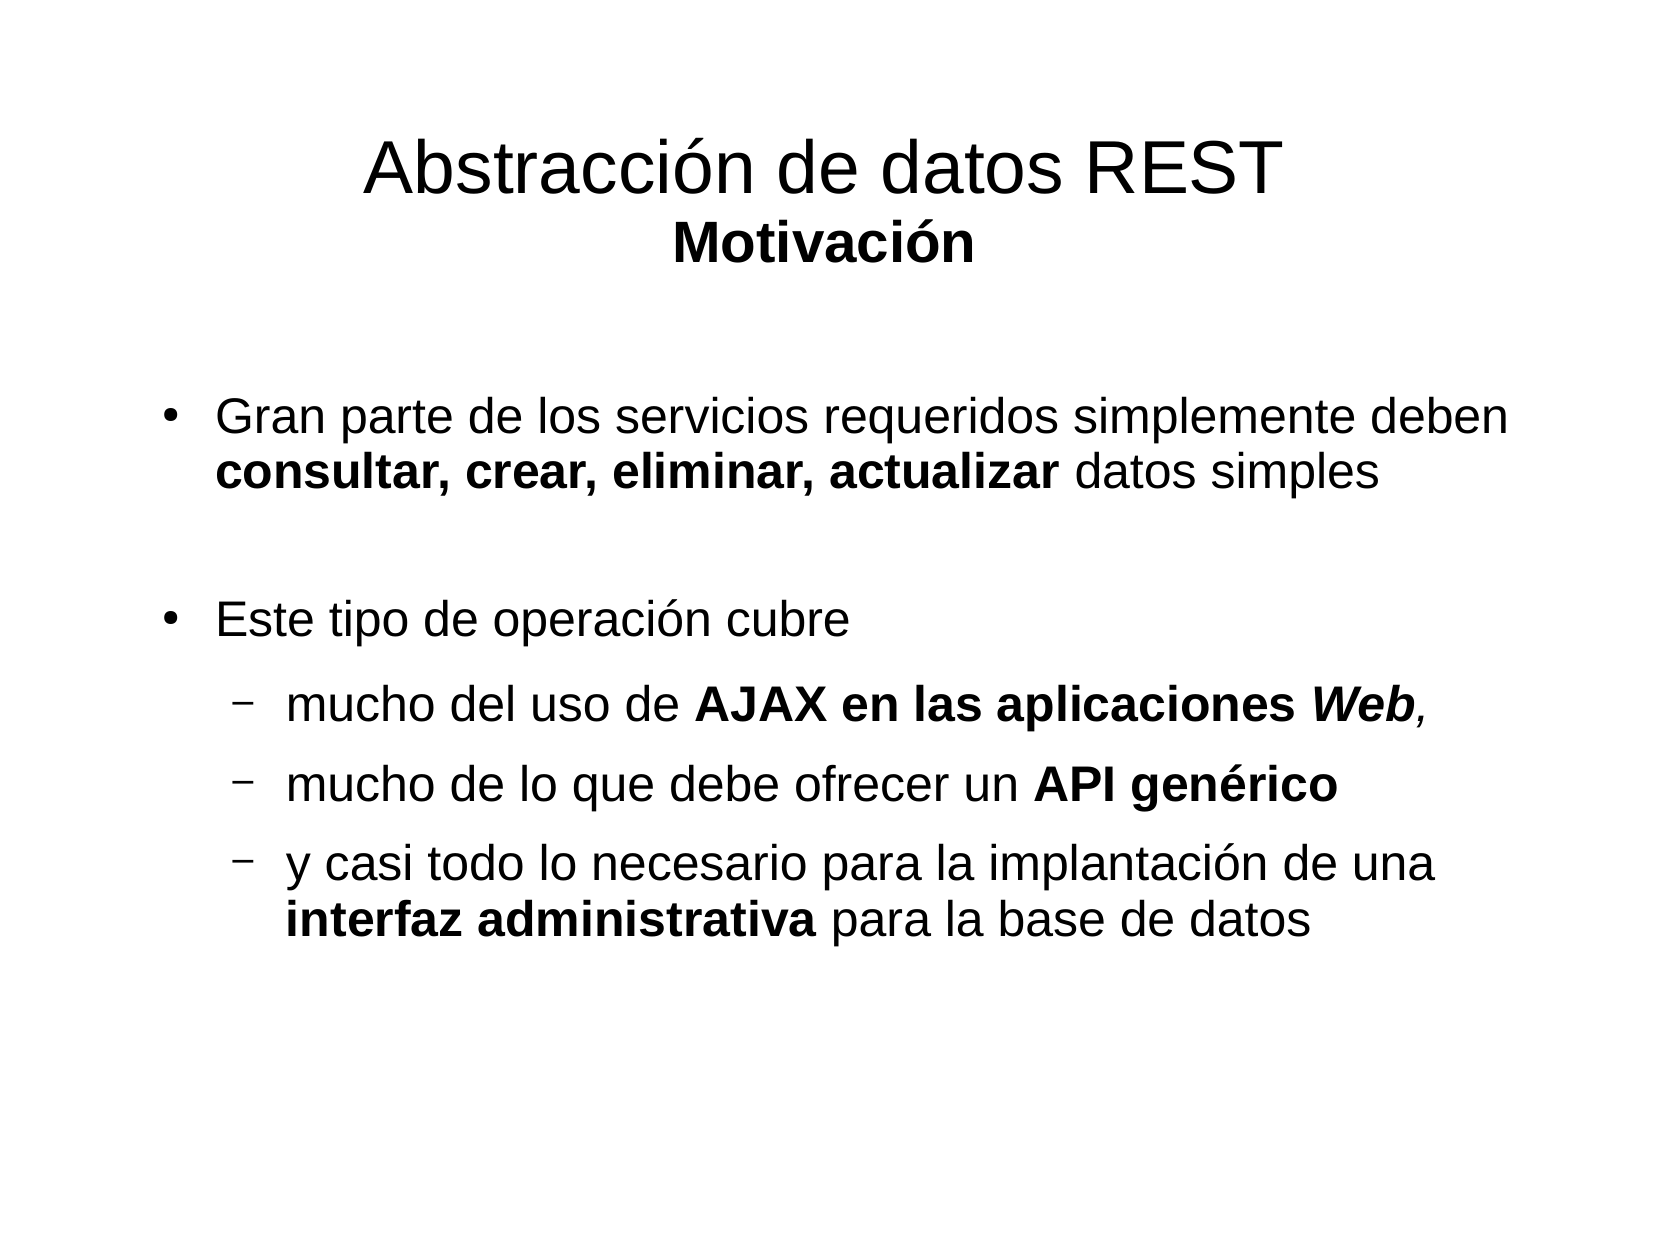

# Abstracción de datos REST Motivación
Gran parte de los servicios requeridos simplemente deben consultar, crear, eliminar, actualizar datos simples
Este tipo de operación cubre
mucho del uso de AJAX en las aplicaciones Web,
mucho de lo que debe ofrecer un API genérico
y casi todo lo necesario para la implantación de una interfaz administrativa para la base de datos